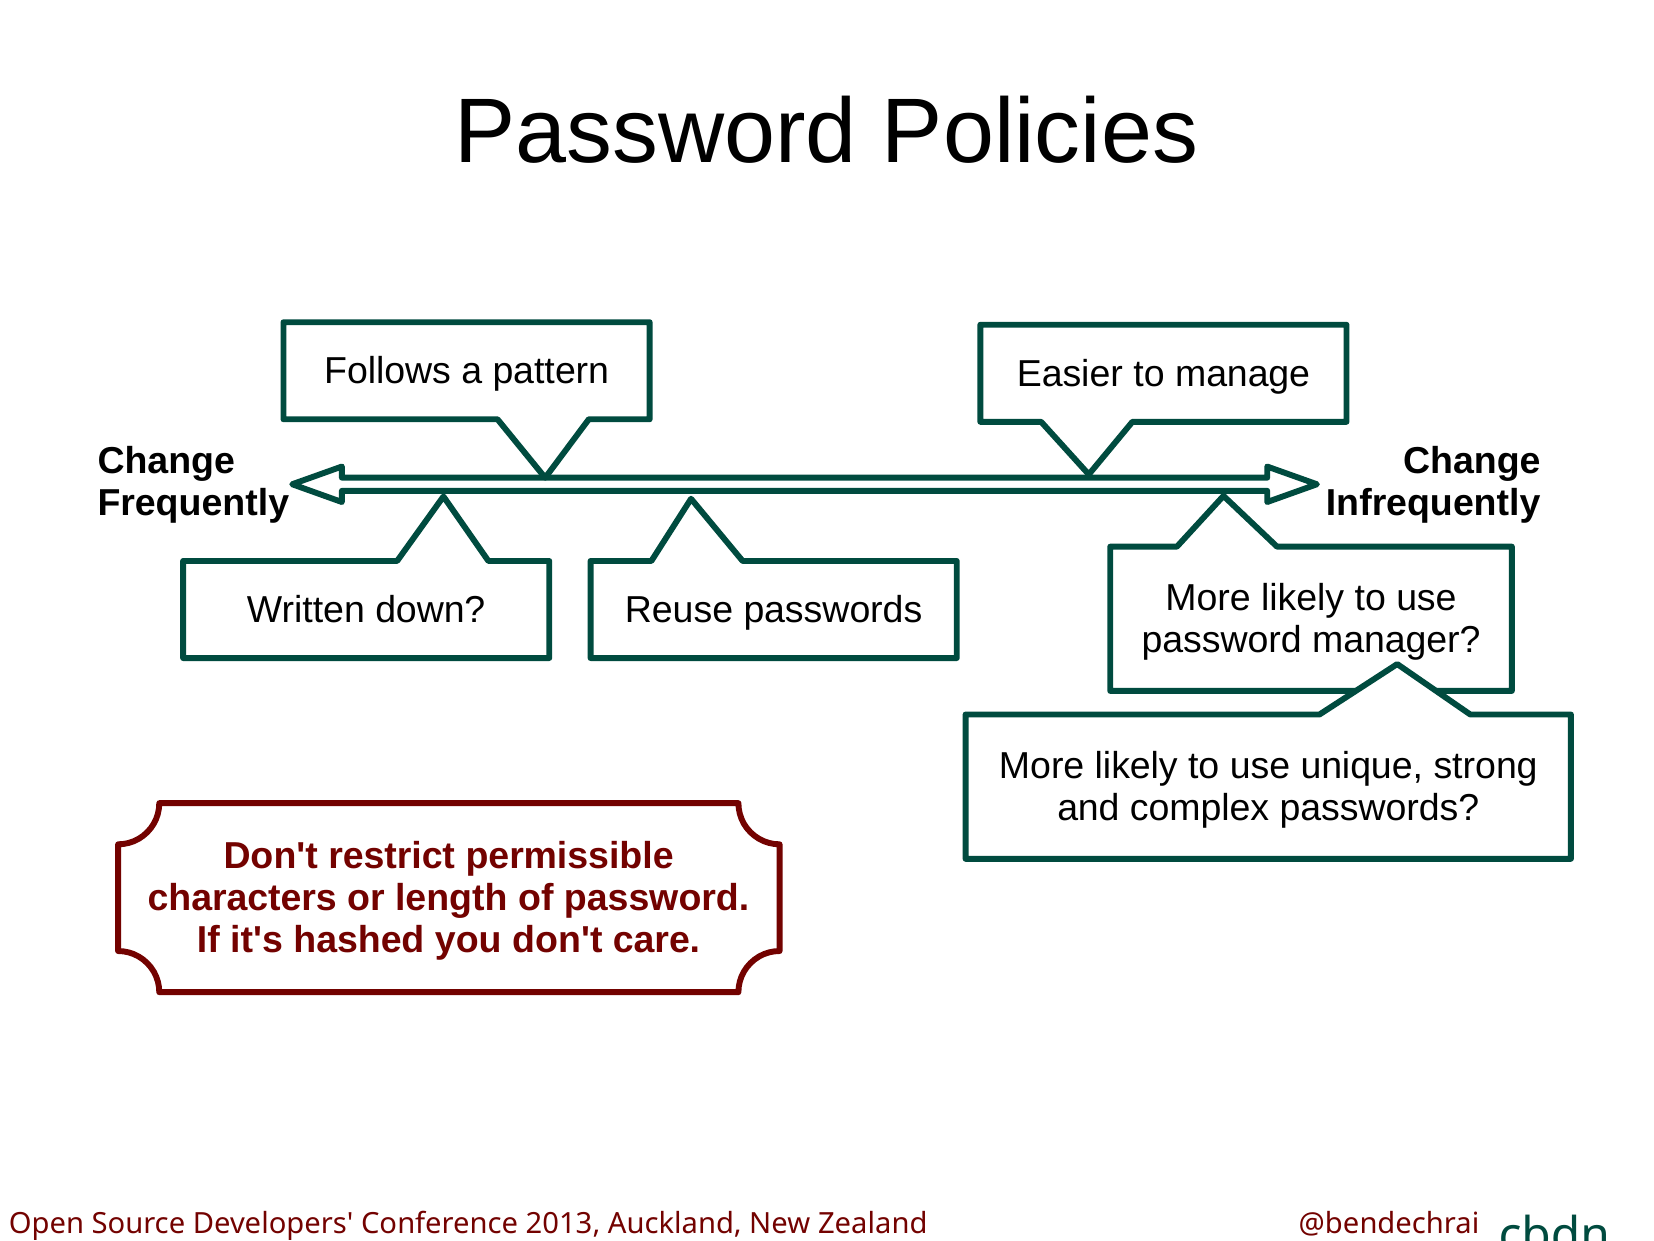

# Password Policies
Follows a pattern
Easier to manage
Change
Frequently
Change
Infrequently
More likely to use
password manager?
Written down?
Reuse passwords
More likely to use unique, strong
and complex passwords?
Don't restrict permissible
characters or length of password.
If it's hashed you don't care.
cbdn
Open Source Developers' Conference 2013, Auckland, New Zealand
@bendechrai